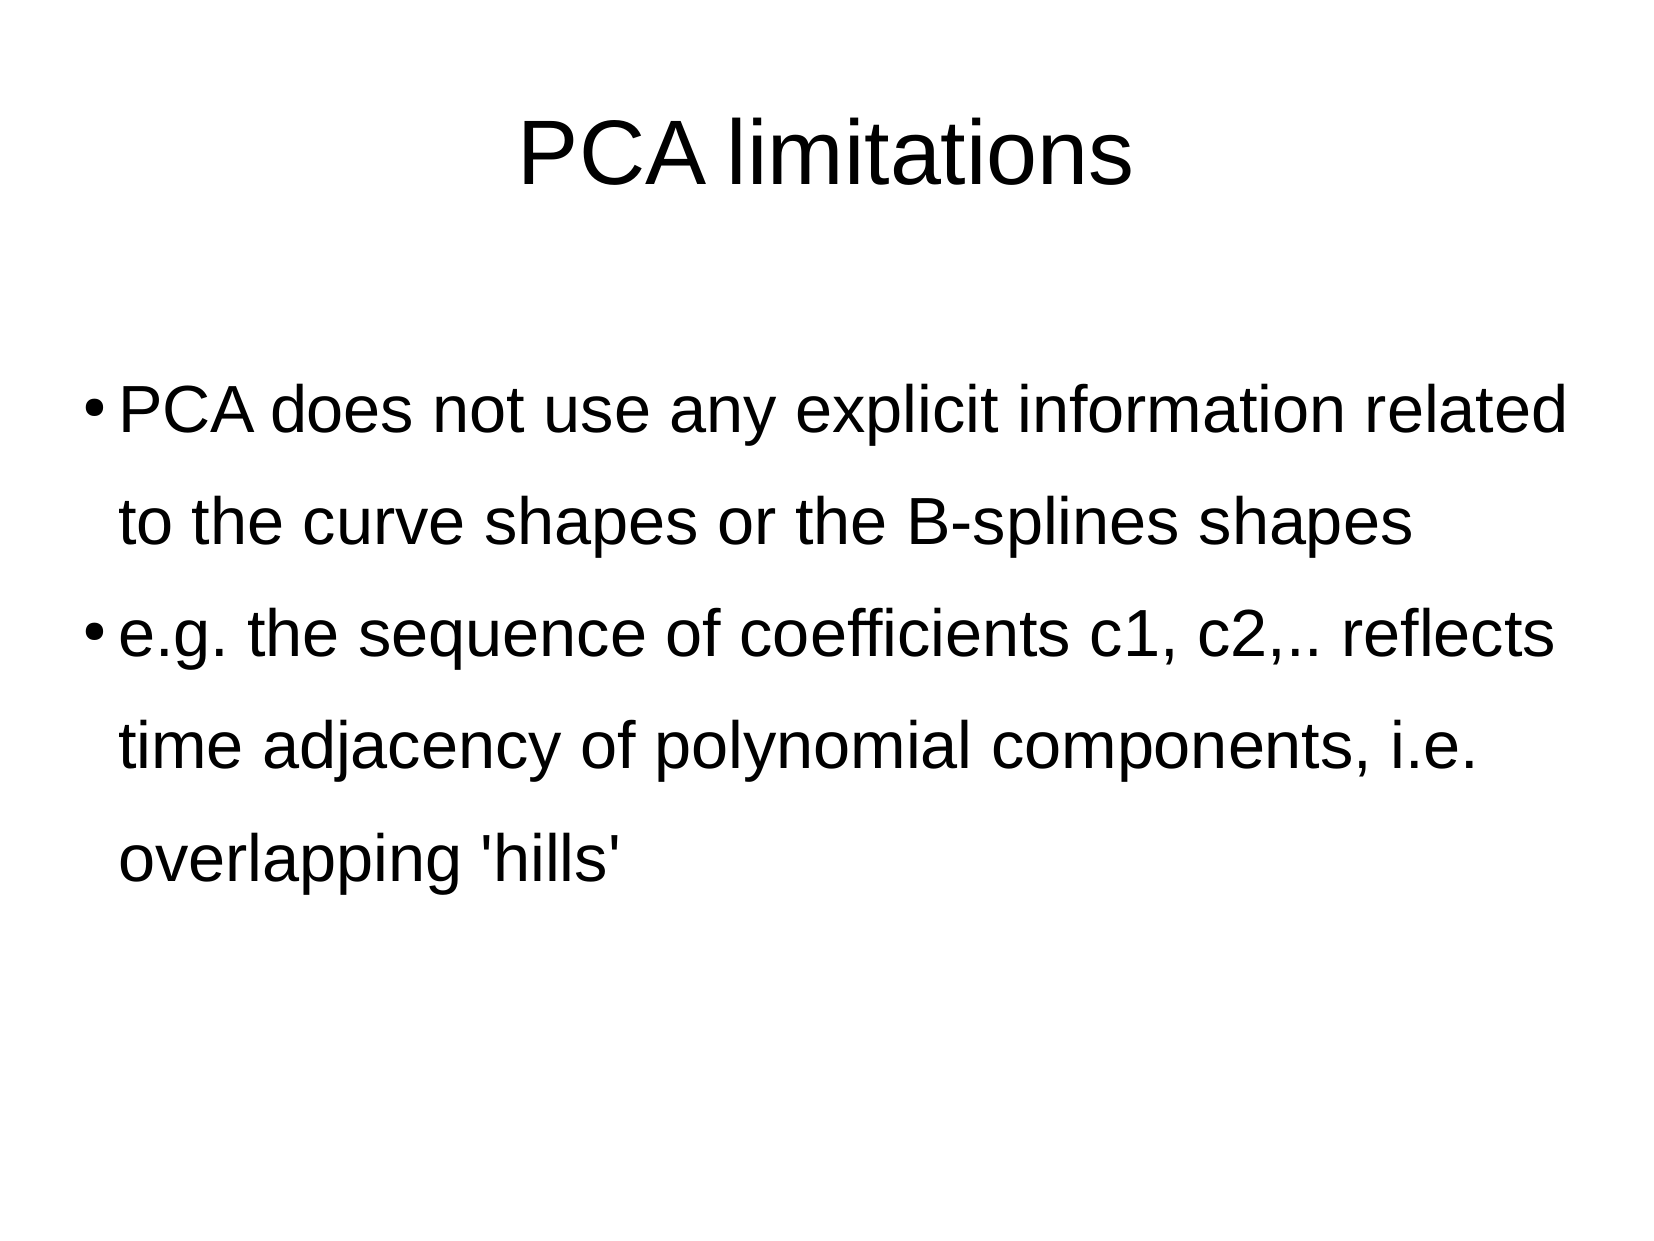

# PCA limitations
PCA does not use any explicit information related to the curve shapes or the B-splines shapes
e.g. the sequence of coefficients c1, c2,.. reflects time adjacency of polynomial components, i.e. overlapping 'hills'